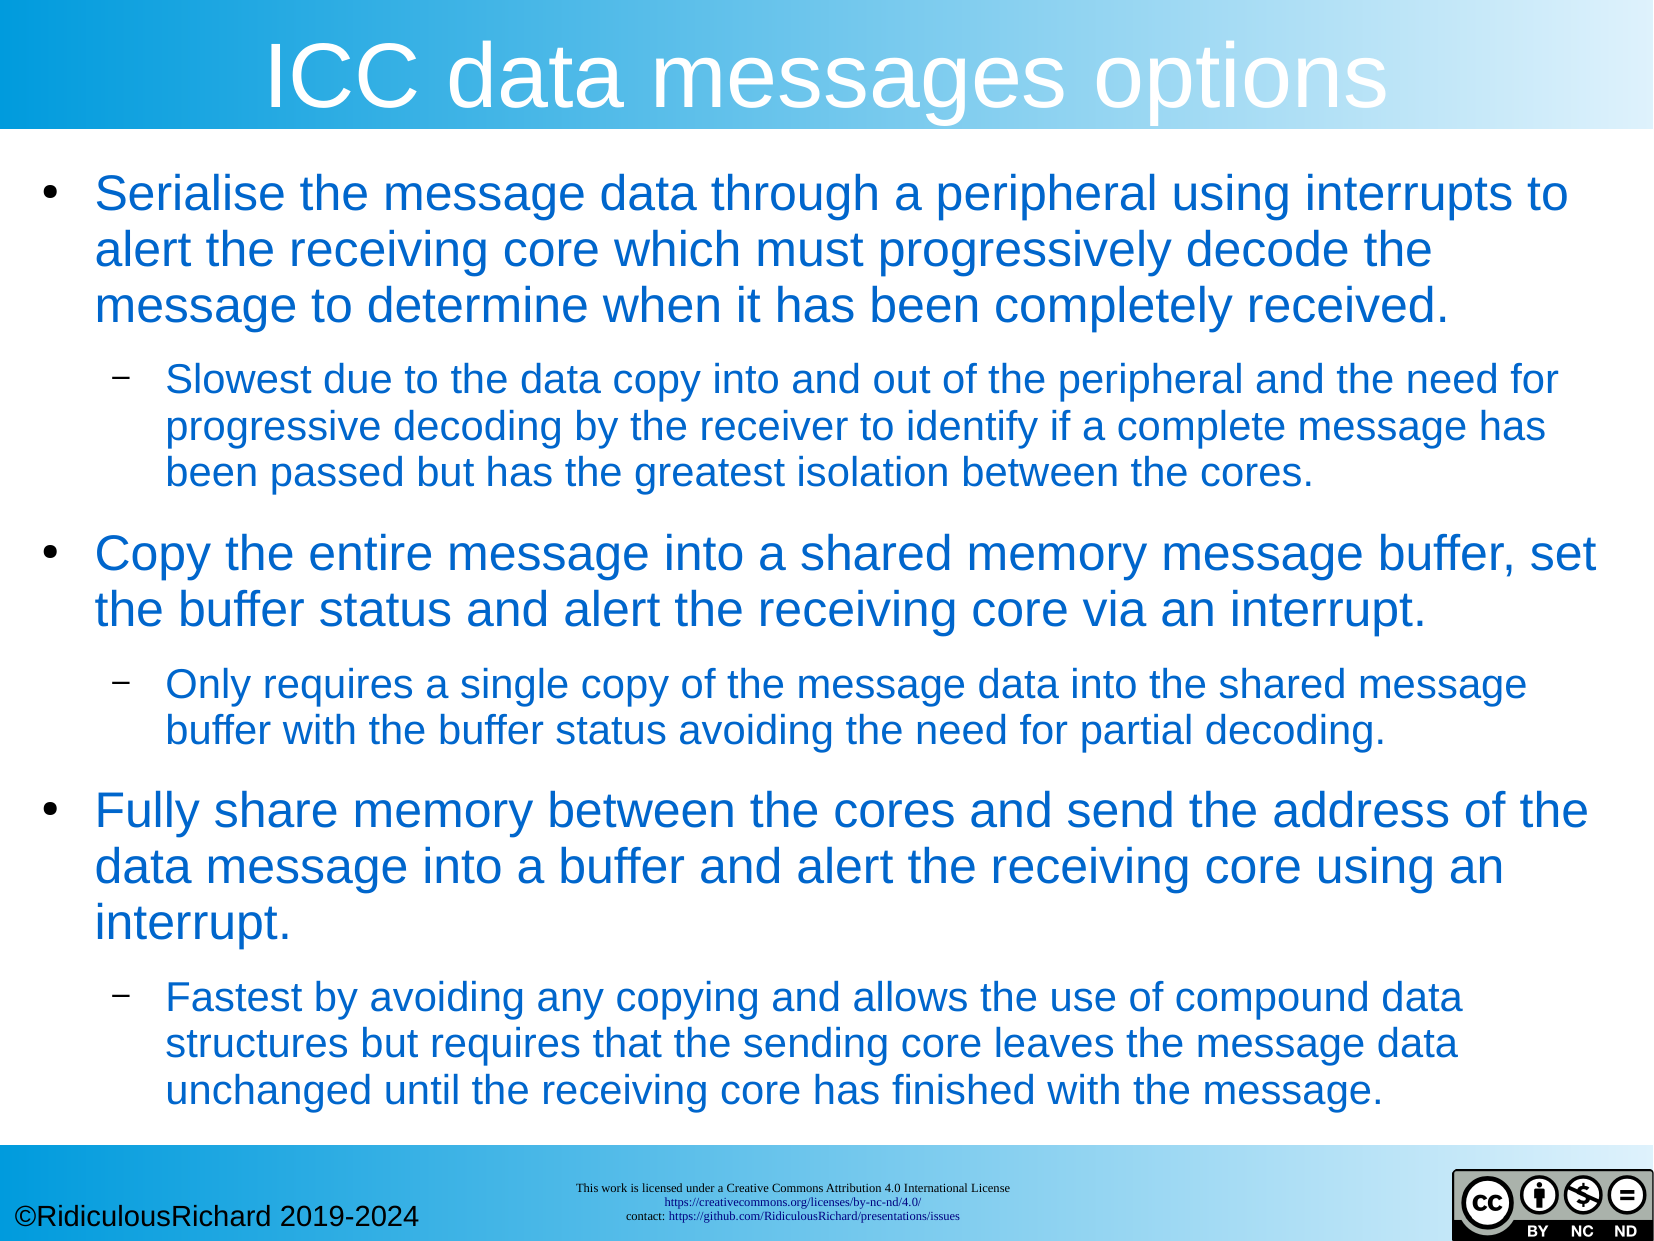

# ICC data messages options
Serialise the message data through a peripheral using interrupts to alert the receiving core which must progressively decode the message to determine when it has been completely received.
Slowest due to the data copy into and out of the peripheral and the need for progressive decoding by the receiver to identify if a complete message has been passed but has the greatest isolation between the cores.
Copy the entire message into a shared memory message buffer, set the buffer status and alert the receiving core via an interrupt.
Only requires a single copy of the message data into the shared message buffer with the buffer status avoiding the need for partial decoding.
Fully share memory between the cores and send the address of the data message into a buffer and alert the receiving core using an interrupt.
Fastest by avoiding any copying and allows the use of compound data structures but requires that the sending core leaves the message data unchanged until the receiving core has finished with the message.